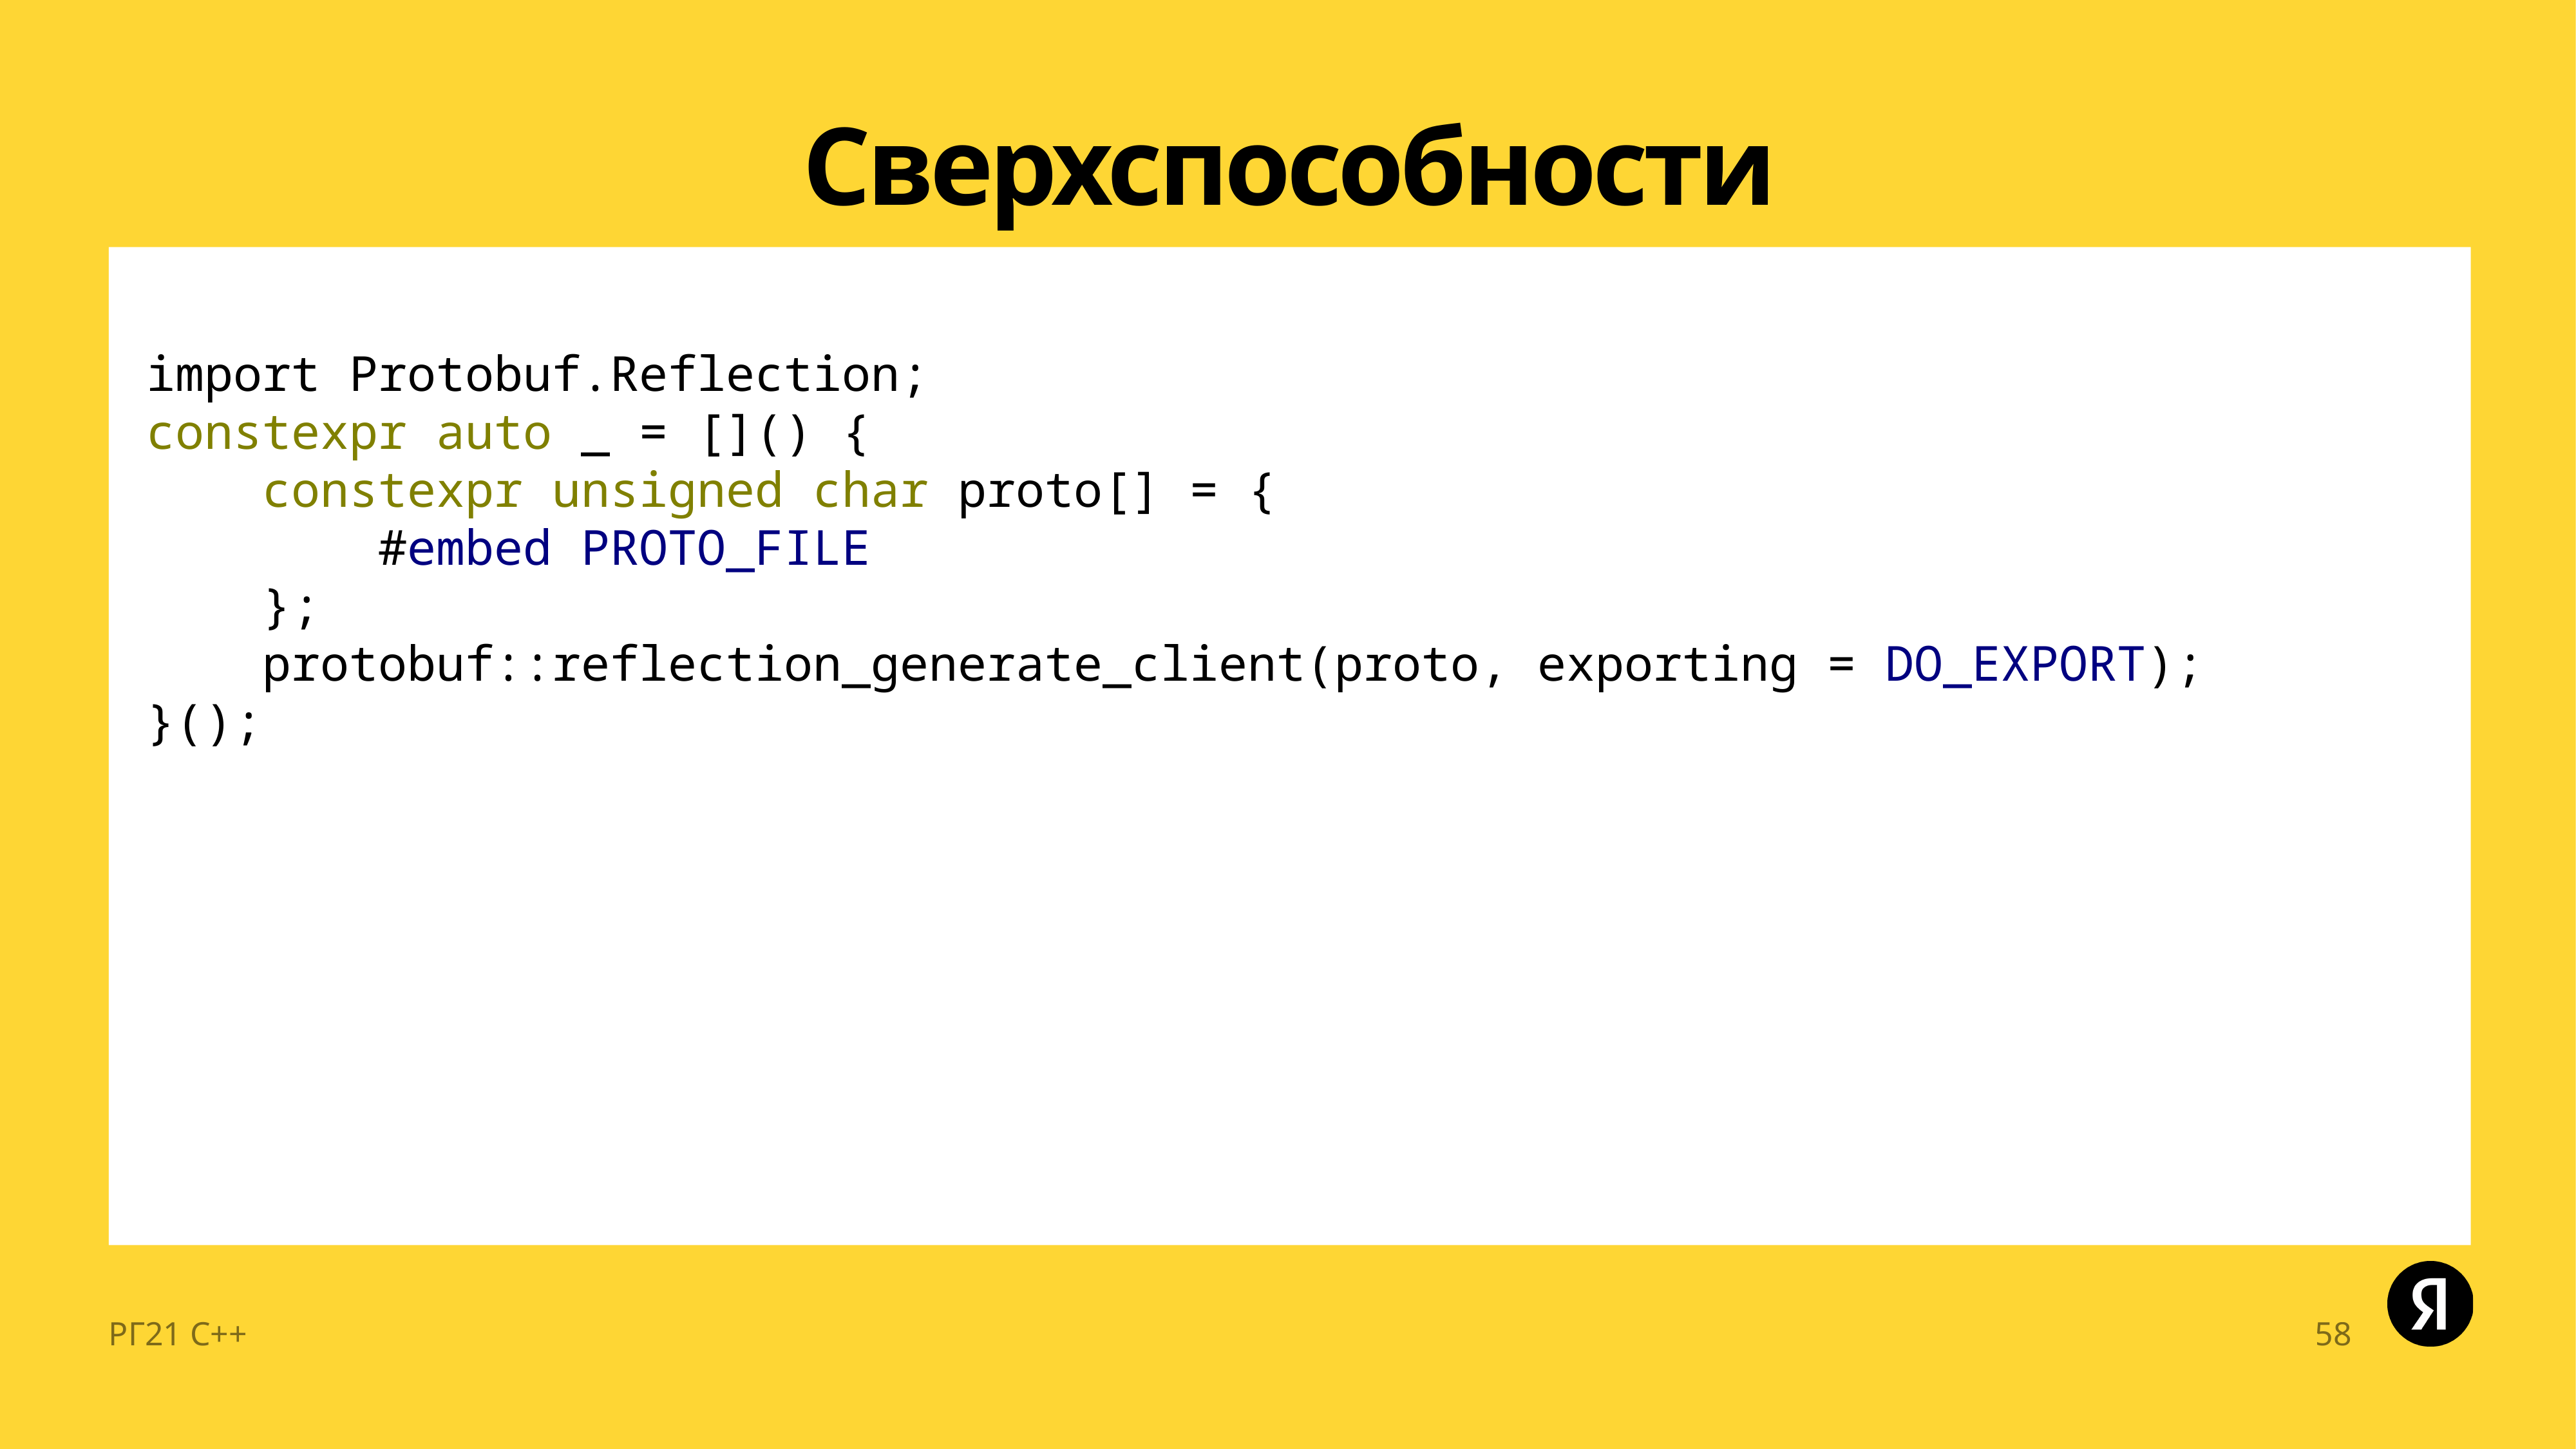

Сверхспособности
# import Protobuf.Reflection;
constexpr auto _ = []() {
 constexpr unsigned char proto[] = {
 #embed PROTO_FILE
 };
 protobuf::reflection_generate_client(proto, exporting = DO_EXPORT);
}();
РГ21 C++
58